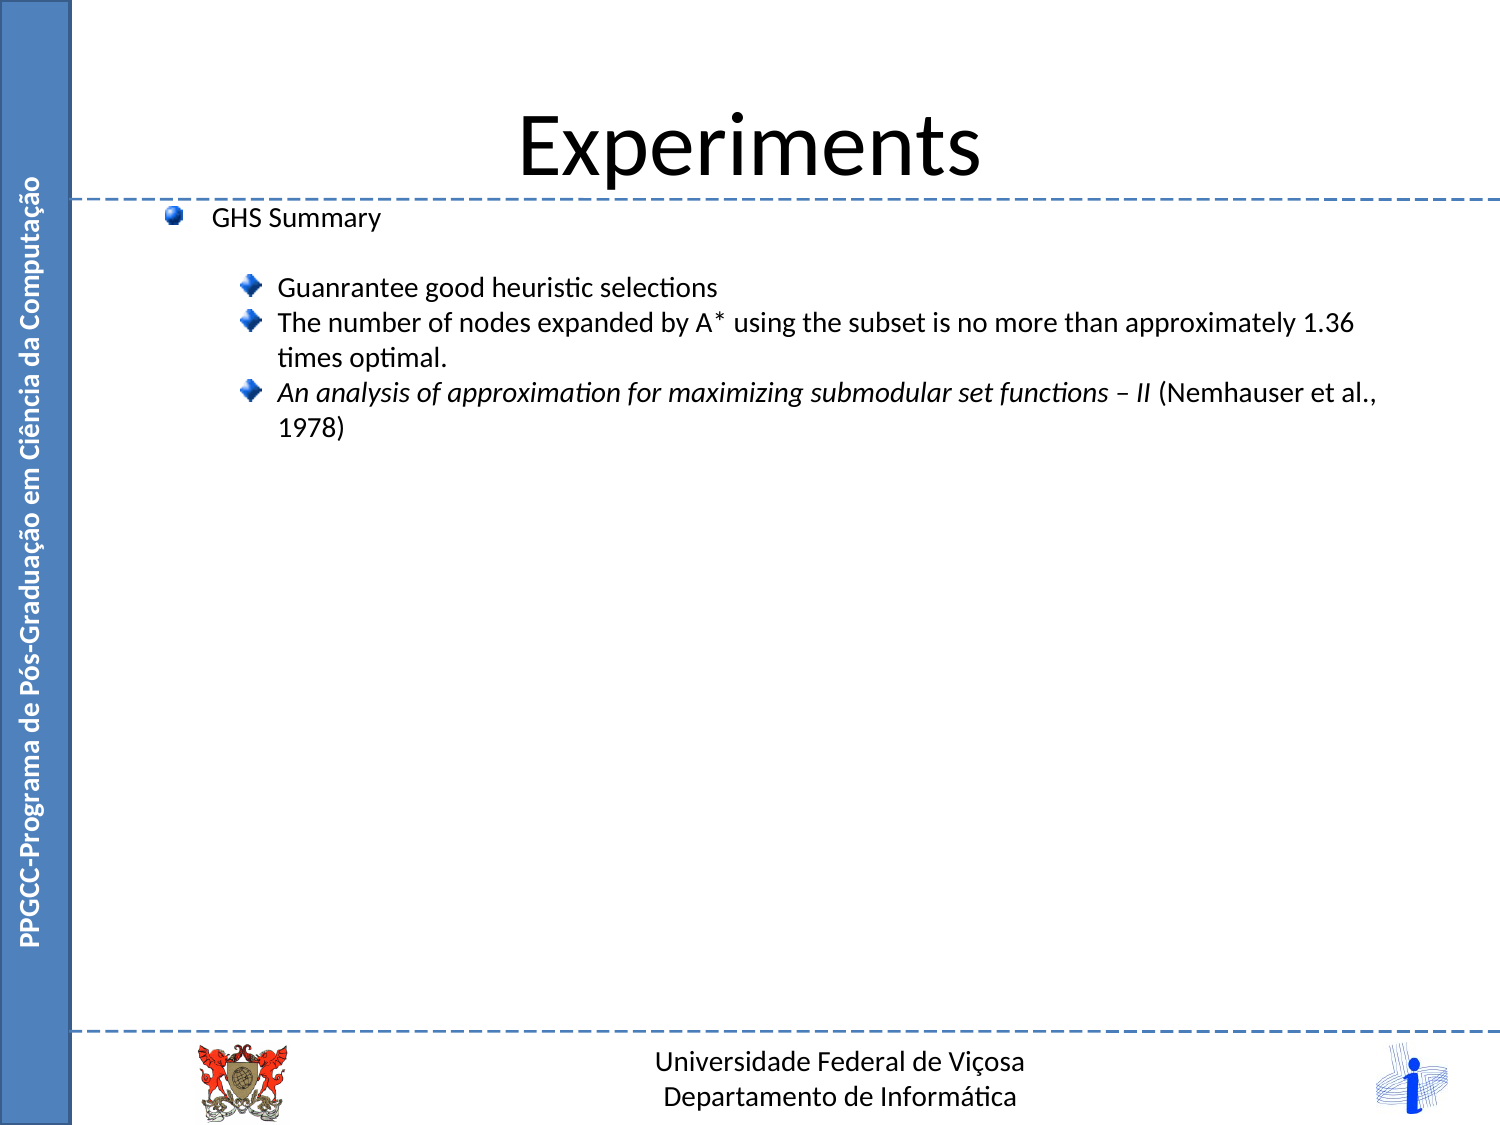

Experiments
GHS Summary
Guanrantee good heuristic selections
The number of nodes expanded by A* using the subset is no more than approximately 1.36 times optimal.
An analysis of approximation for maximizing submodular set functions – II (Nemhauser et al., 1978)
PPGCC-Programa de Pós-Graduação em Ciência da Computação
Universidade Federal de Viçosa
Departamento de Informática